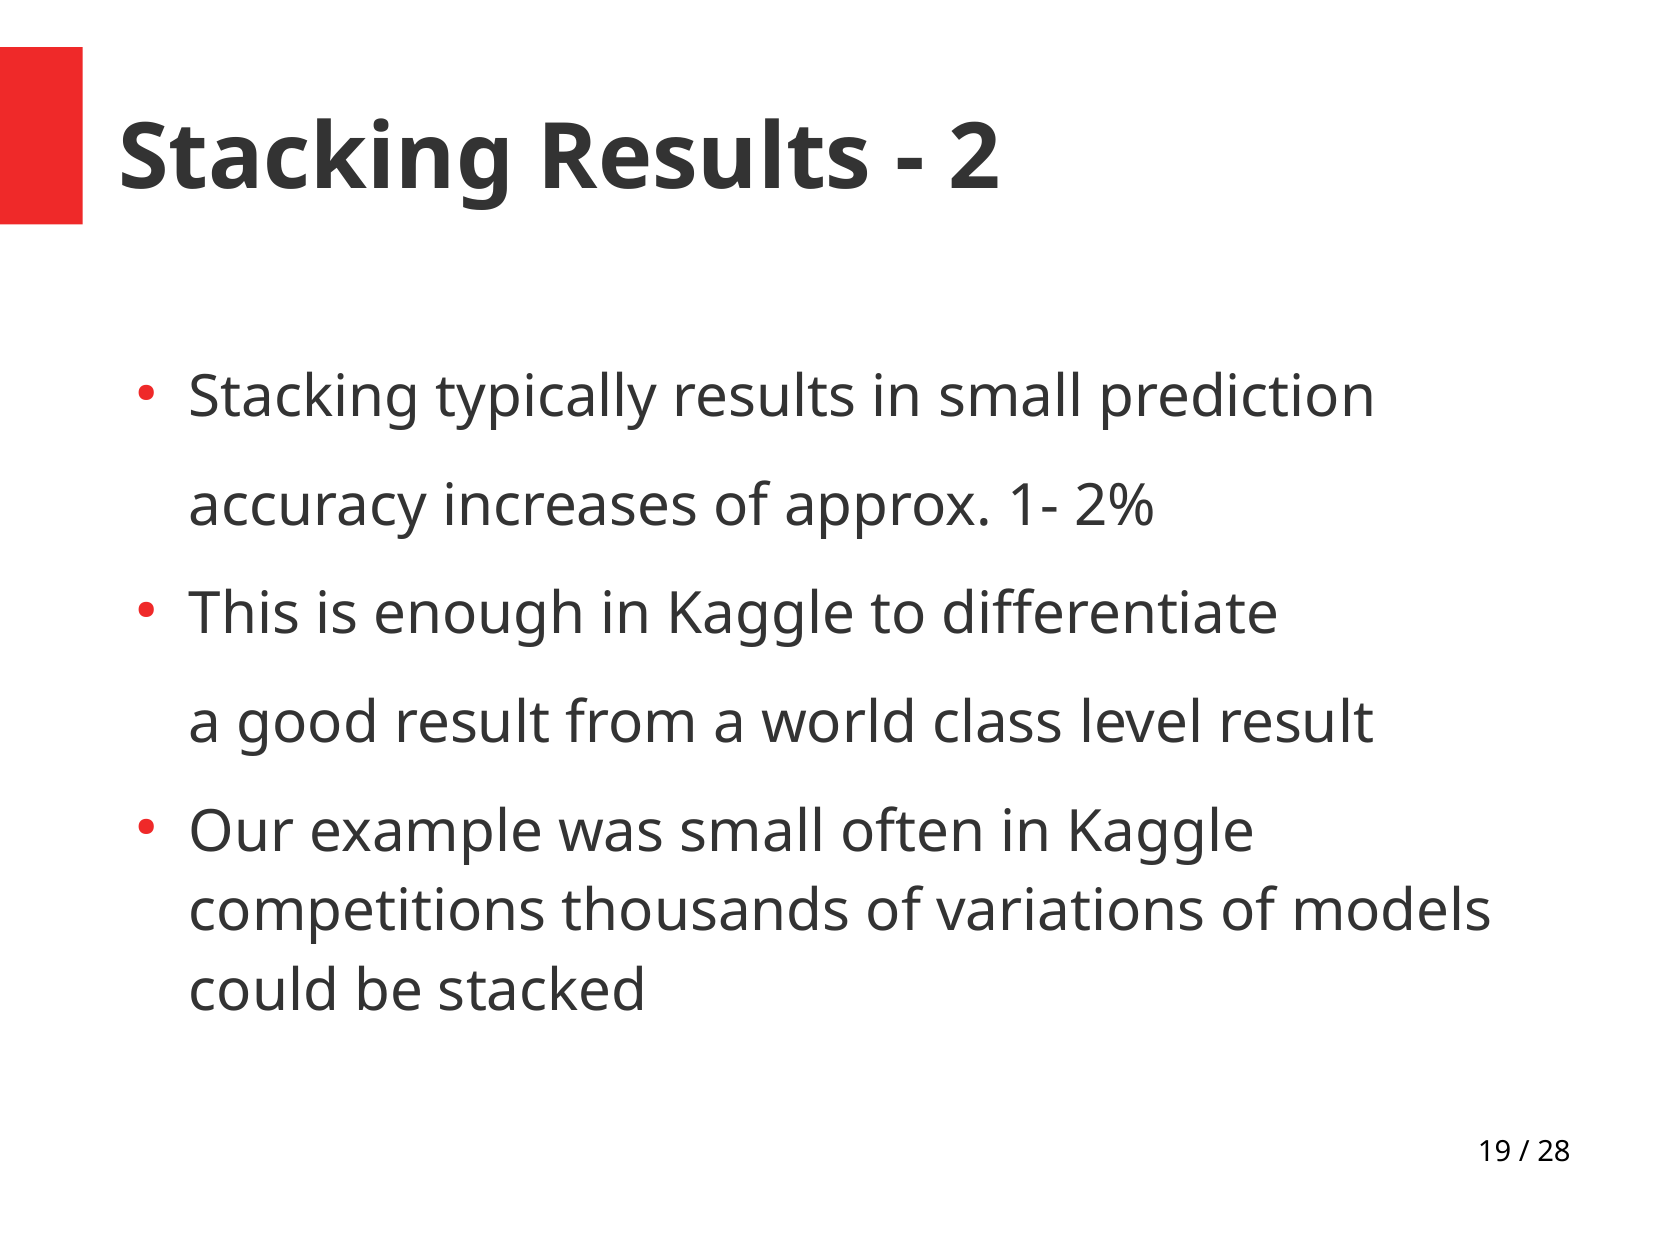

# Stacking Results - 2
Stacking typically results in small prediction
accuracy increases of approx. 1- 2%
This is enough in Kaggle to differentiate
a good result from a world class level result
Our example was small often in Kaggle competitions thousands of variations of models could be stacked
19